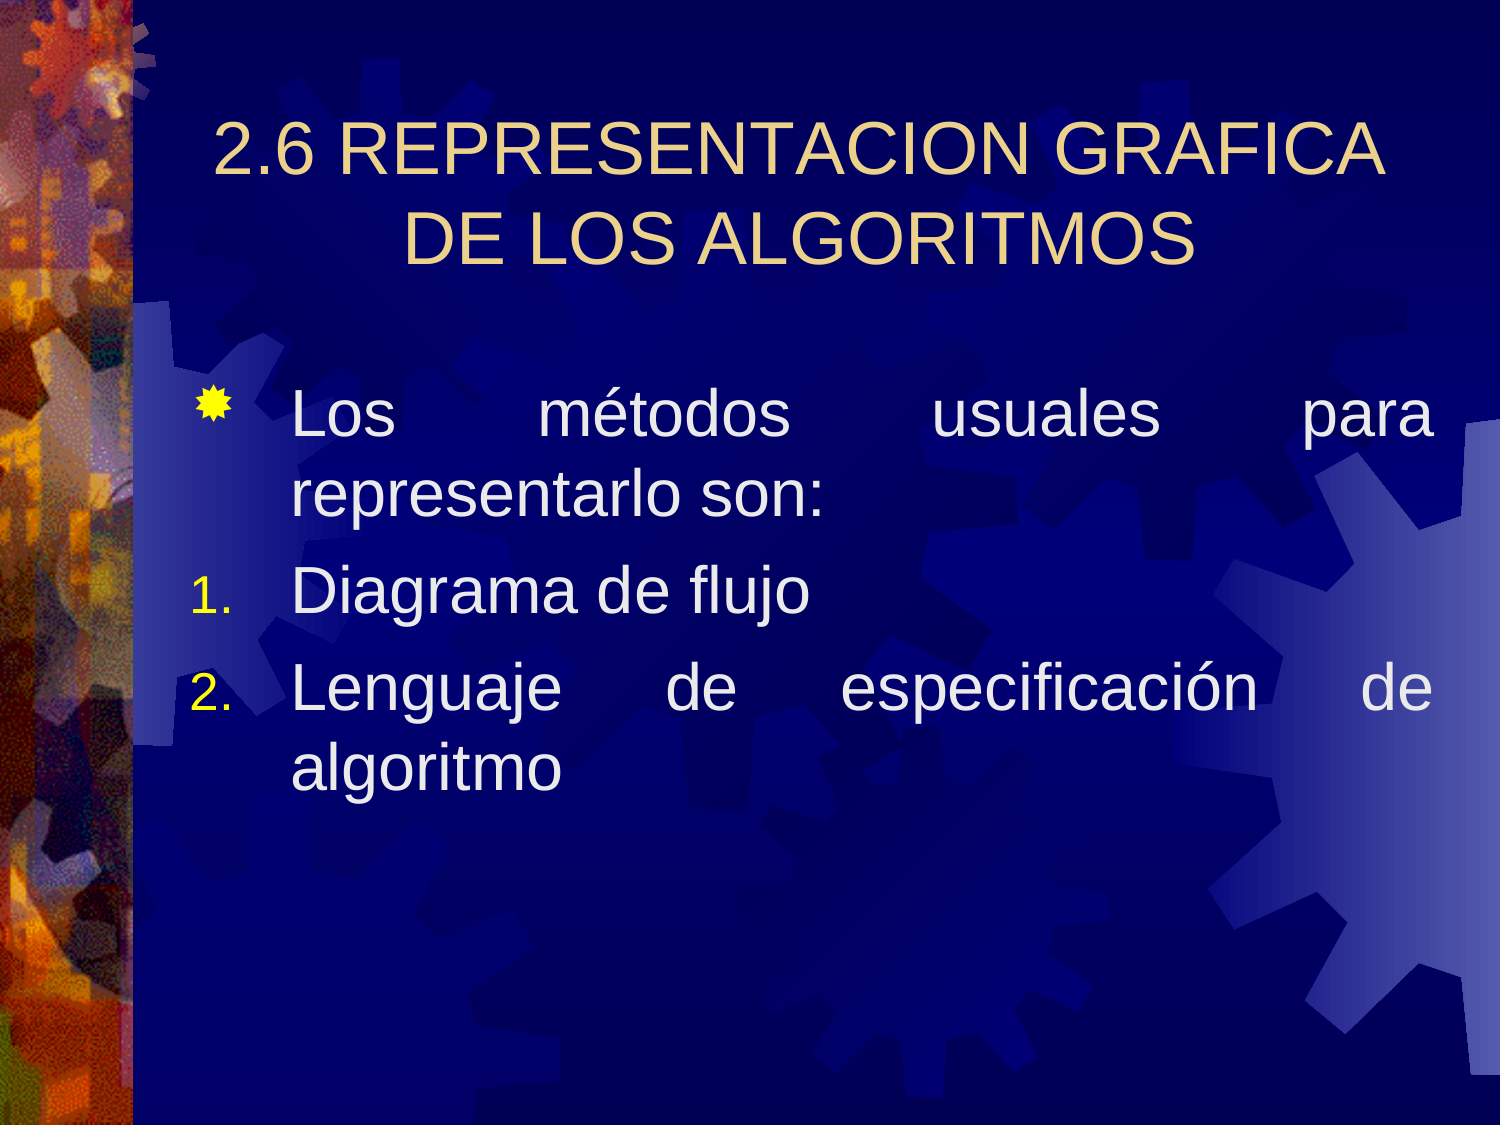

# 2.6 REPRESENTACION GRAFICA DE LOS ALGORITMOS
Los métodos usuales para representarlo son:
Diagrama de flujo
Lenguaje de especificación de algoritmo